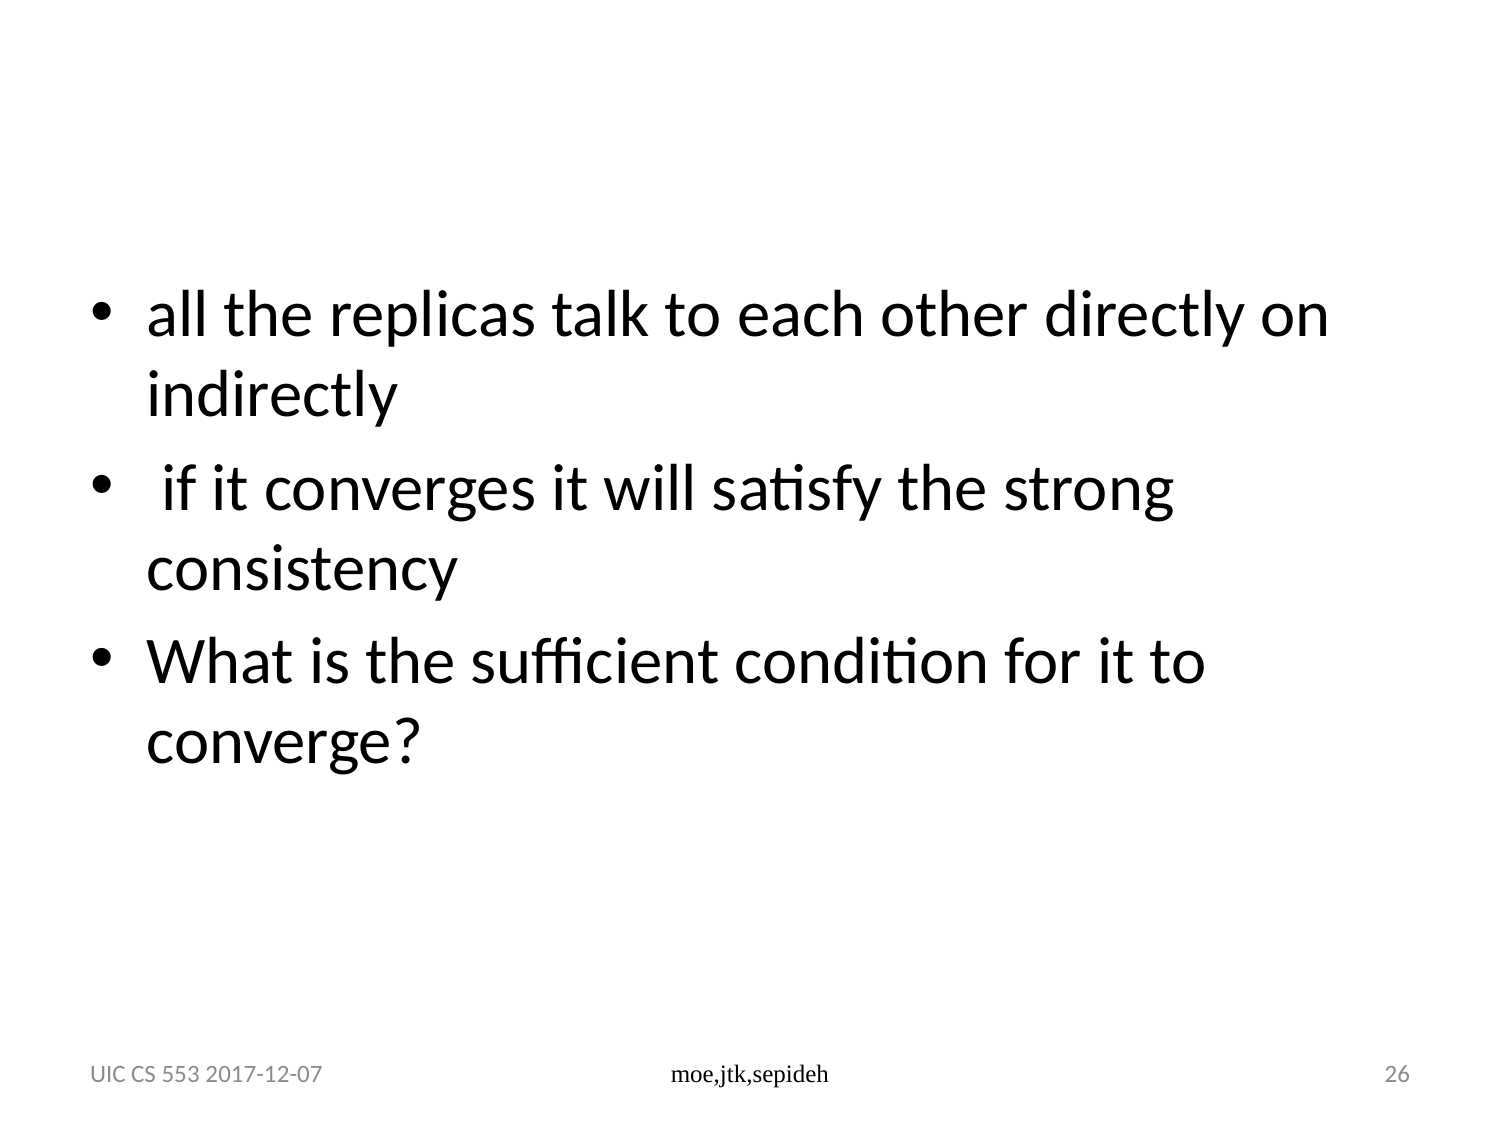

#
all the replicas talk to each other directly on indirectly
 if it converges it will satisfy the strong consistency
What is the sufficient condition for it to converge?
UIC CS 553 2017-12-07
moe,jtk,sepideh
26